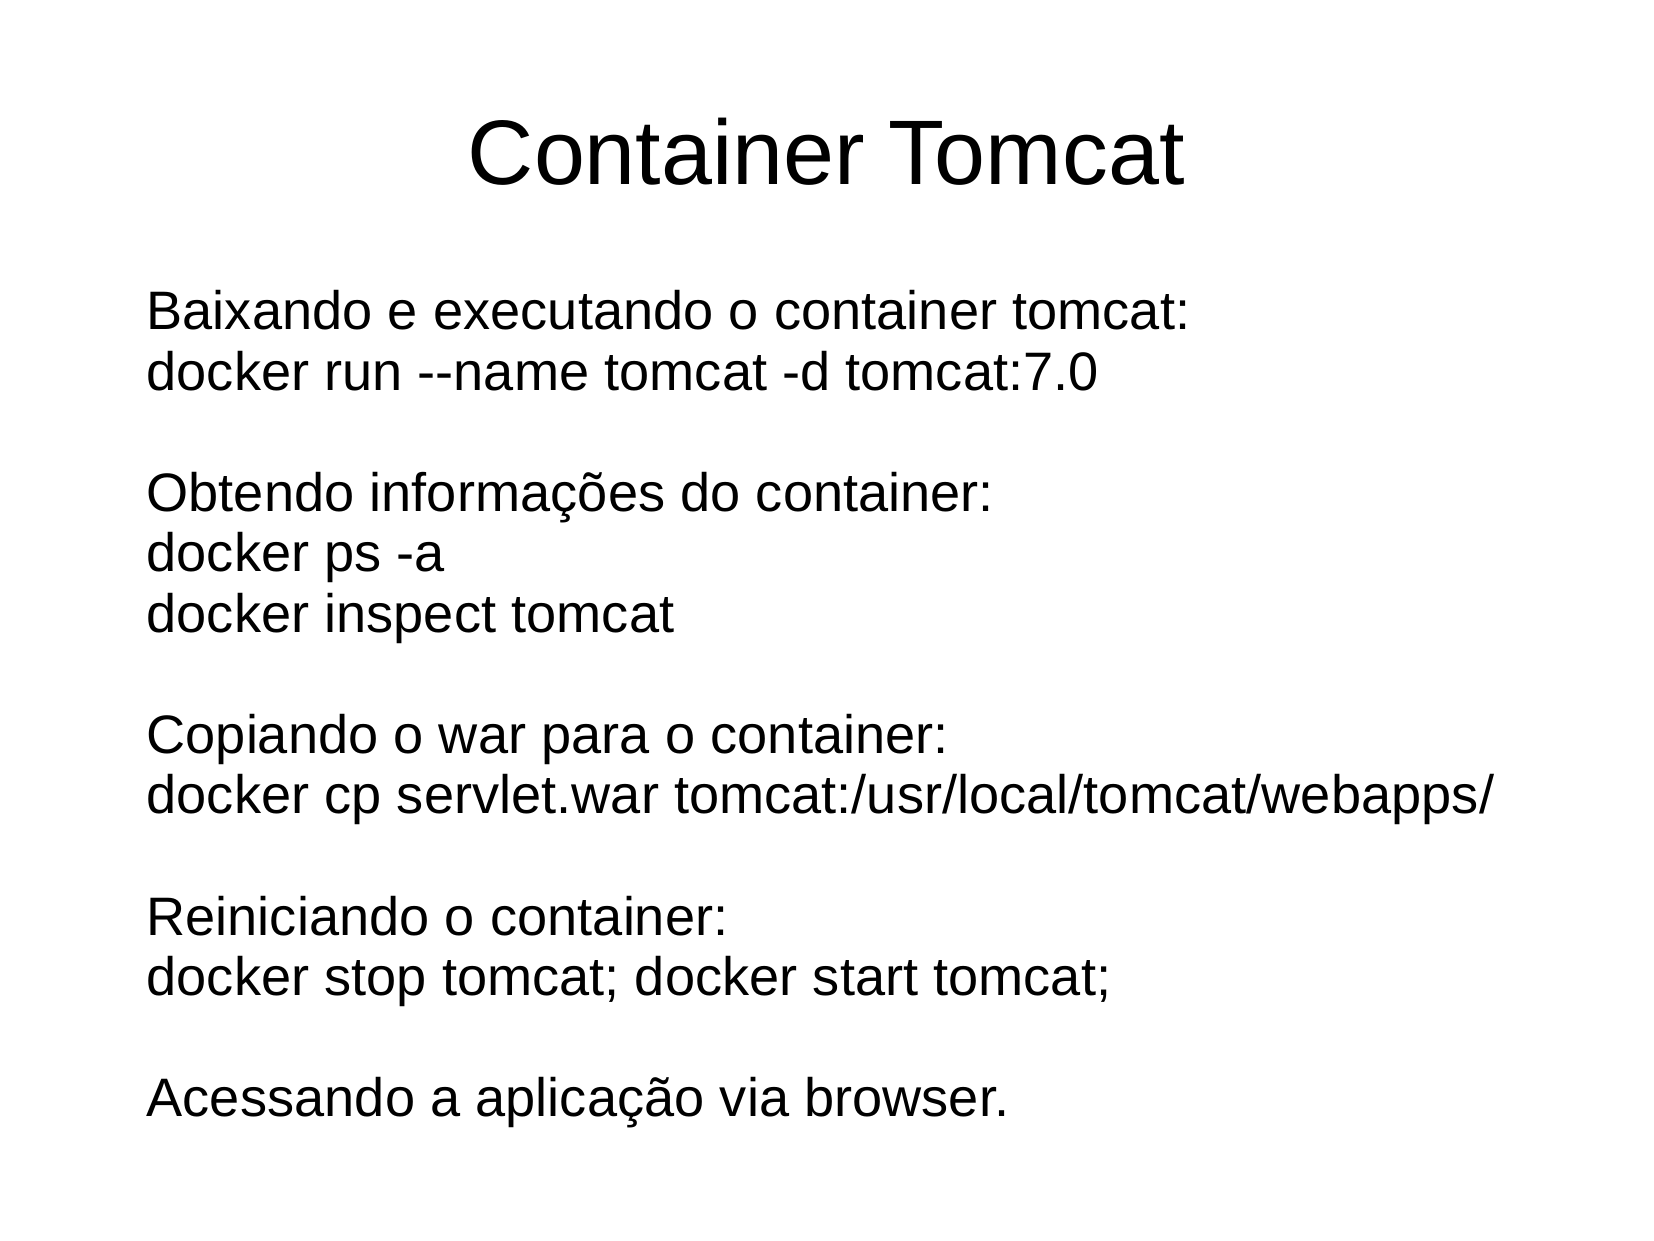

# Container Tomcat
Baixando e executando o container tomcat:
docker run --name tomcat -d tomcat:7.0
Obtendo informações do container:
docker ps -a
docker inspect tomcat
Copiando o war para o container:
docker cp servlet.war tomcat:/usr/local/tomcat/webapps/
Reiniciando o container:
docker stop tomcat; docker start tomcat;
Acessando a aplicação via browser.